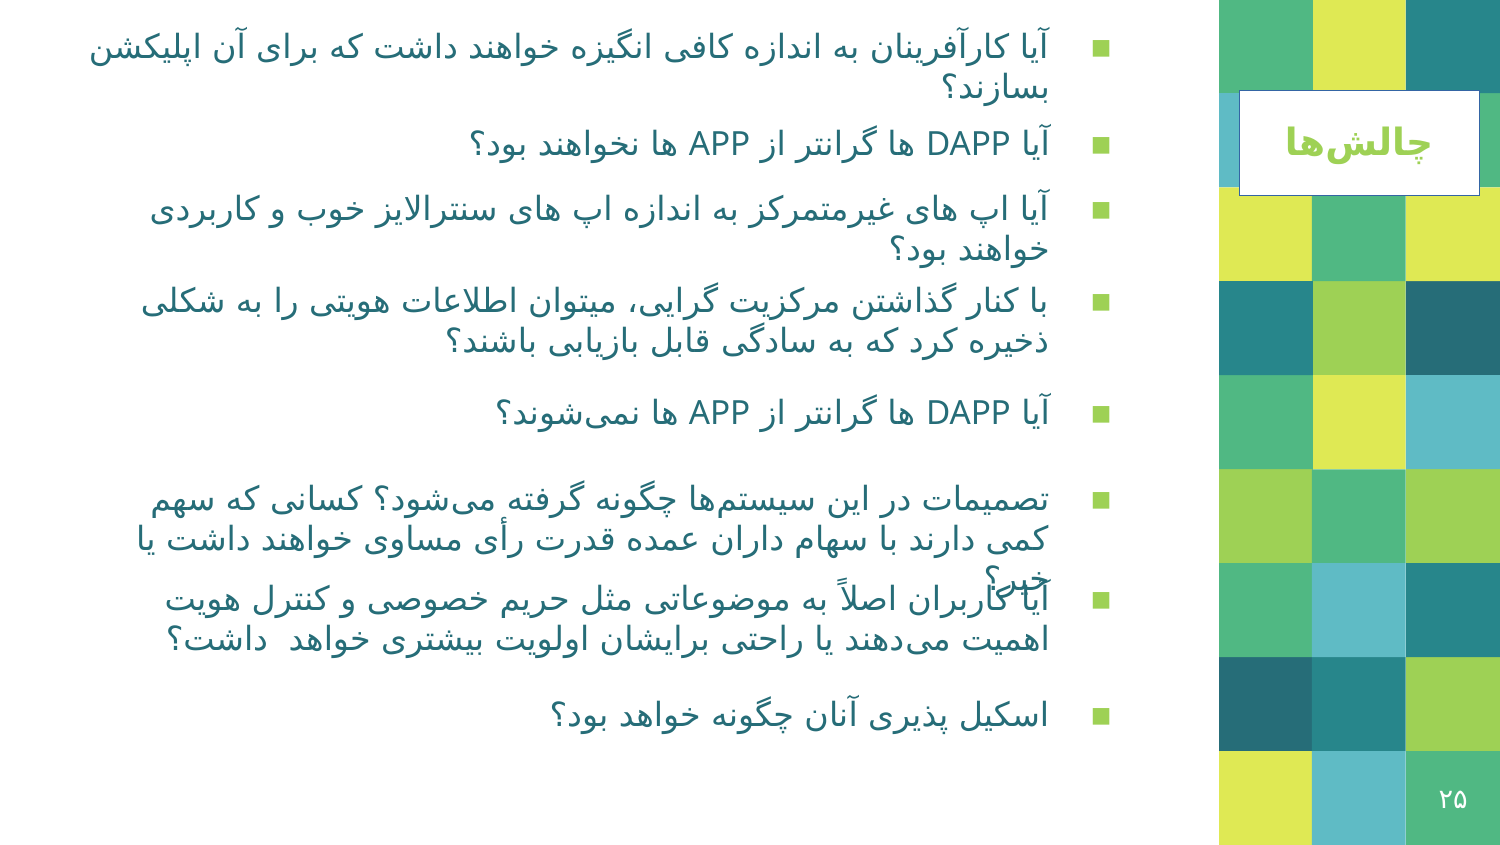

آیا کارآفرینان به اندازه کافی انگیزه خواهند داشت که برای آن اپلیکشن بسازند؟
چالش‌ها
# آیا DAPP ها گرانتر از APP ها نخواهند بود؟
آیا اپ های غیرمتمرکز به اندازه اپ های سنترالایز خوب و کاربردی خواهند بود؟
با کنار گذاشتن مرکزیت گرایی، میتوان اطلاعات هویتی را به شکلی ذخیره کرد که به سادگی قابل بازیابی باشند؟
آیا DAPP ها گرانتر از APP ها نمی‌شوند؟
تصمیمات در این سیستم‌ها چگونه گرفته می‌شود؟ کسانی که سهم کمی دارند با سهام داران عمده قدرت رأی مساوی خواهند داشت یا خیر؟
آیا کاربران اصلاً به موضوعاتی مثل حریم خصوصی و کنترل هویت اهمیت می‌دهند یا راحتی برایشان اولویت بیشتری خواهد داشت؟
اسکیل پذیری آنان چگونه خواهد بود؟
۲۵